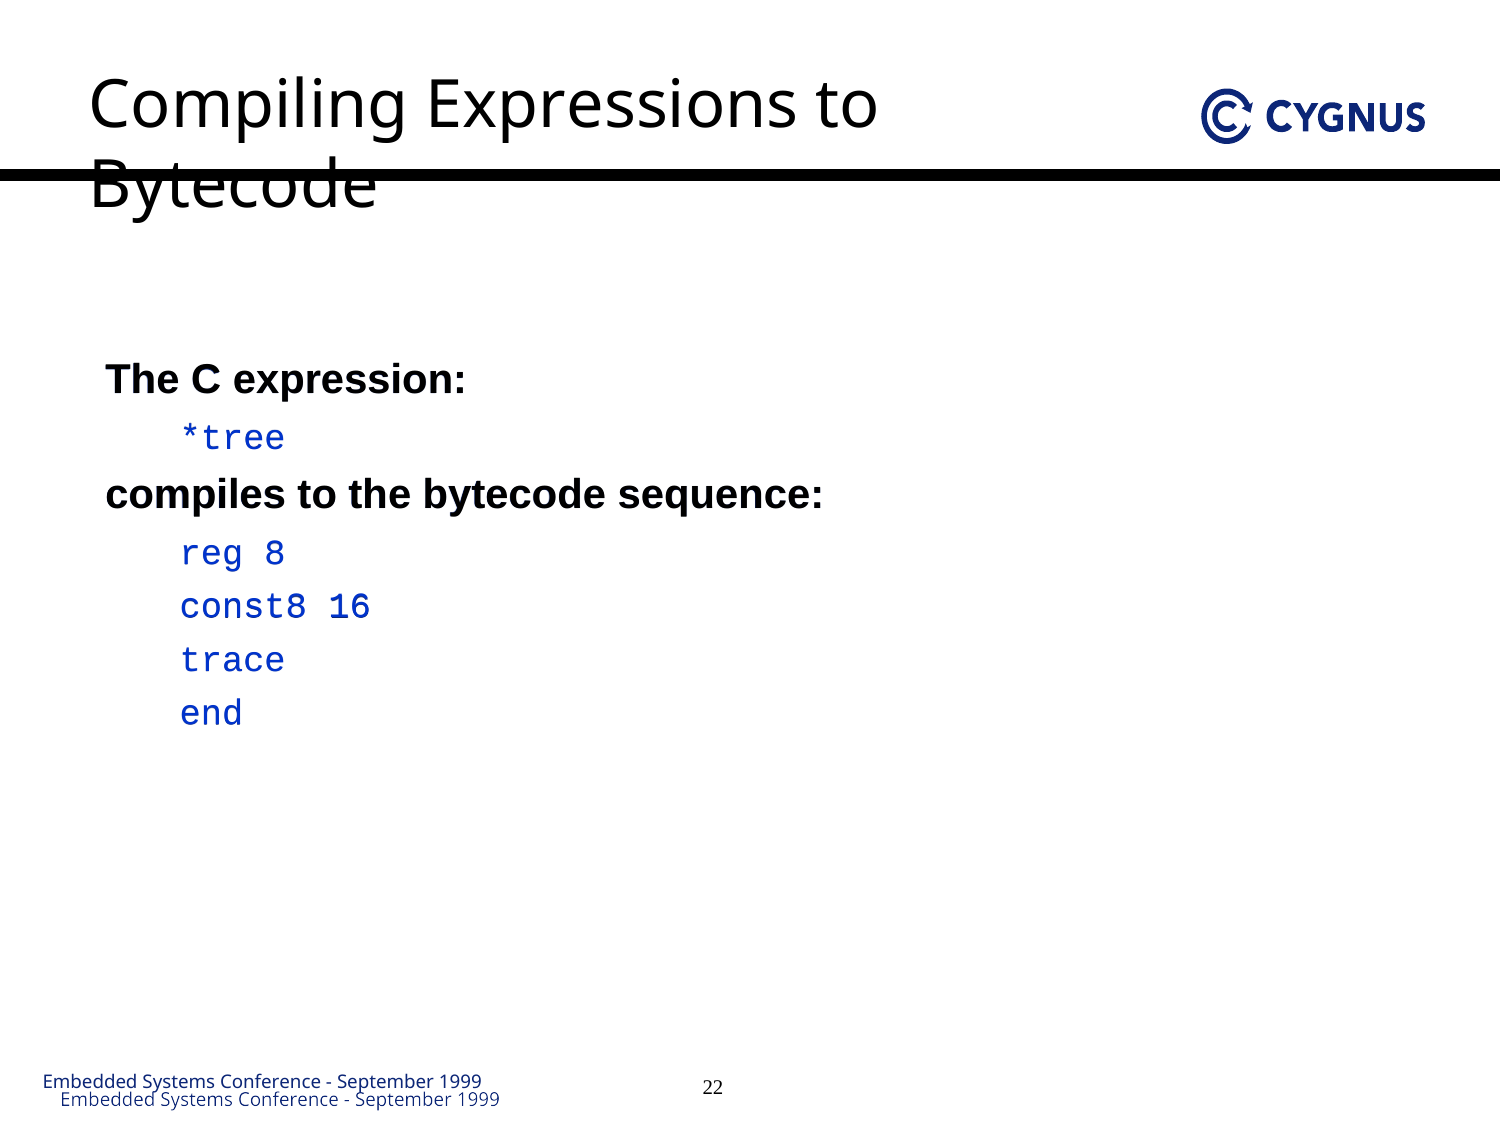

# Compiling Expressions to Bytecode
The C expression:
*tree
compiles to the bytecode sequence:
reg 8
const8 16
trace
end
22